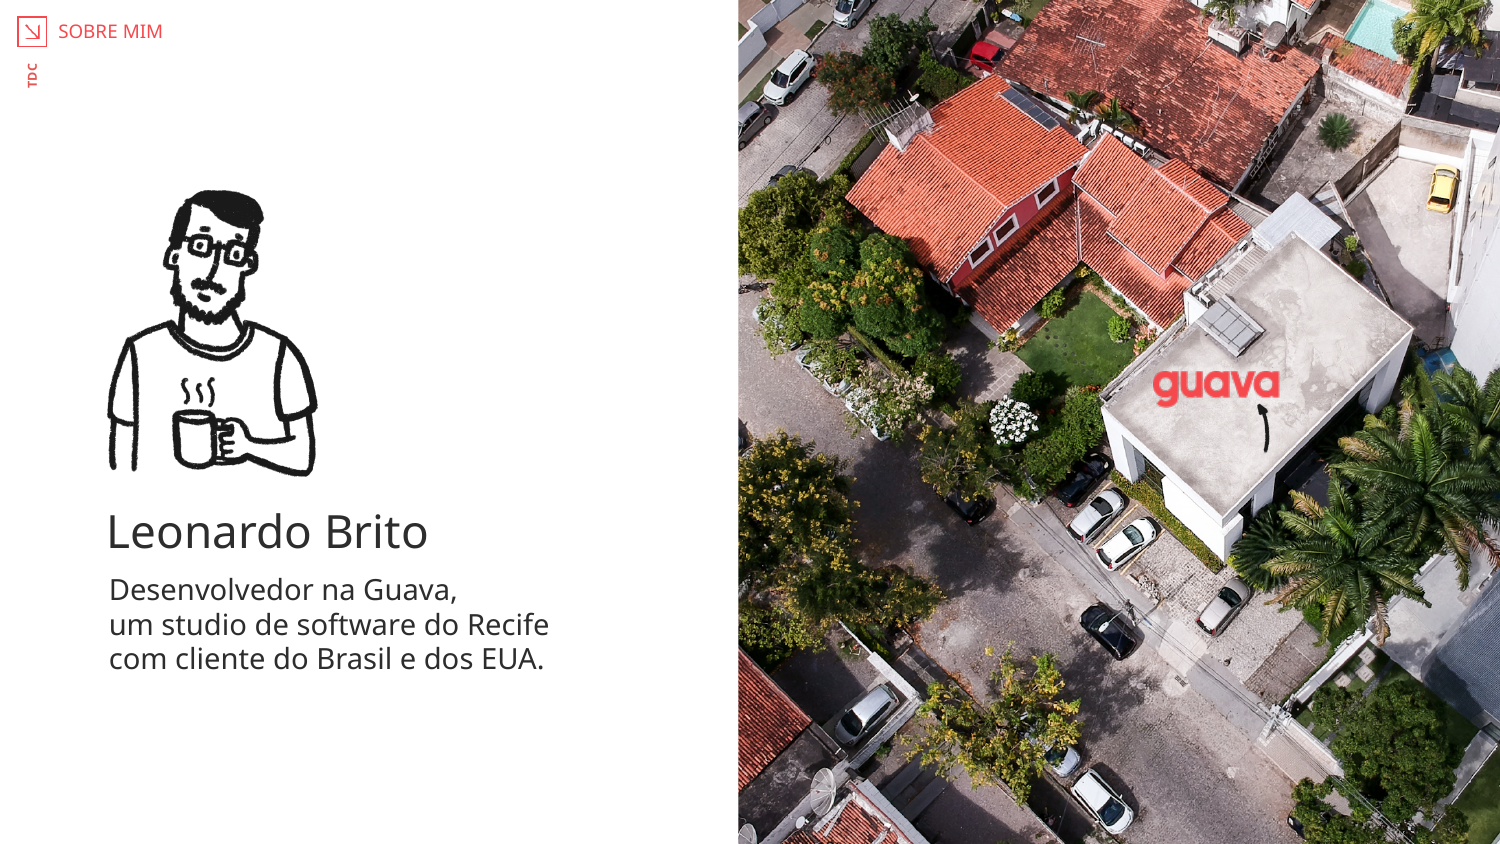

SOBRE MIM
# TDC
Leonardo Brito
Desenvolvedor na Guava,
um studio de software do Recife com cliente do Brasil e dos EUA.